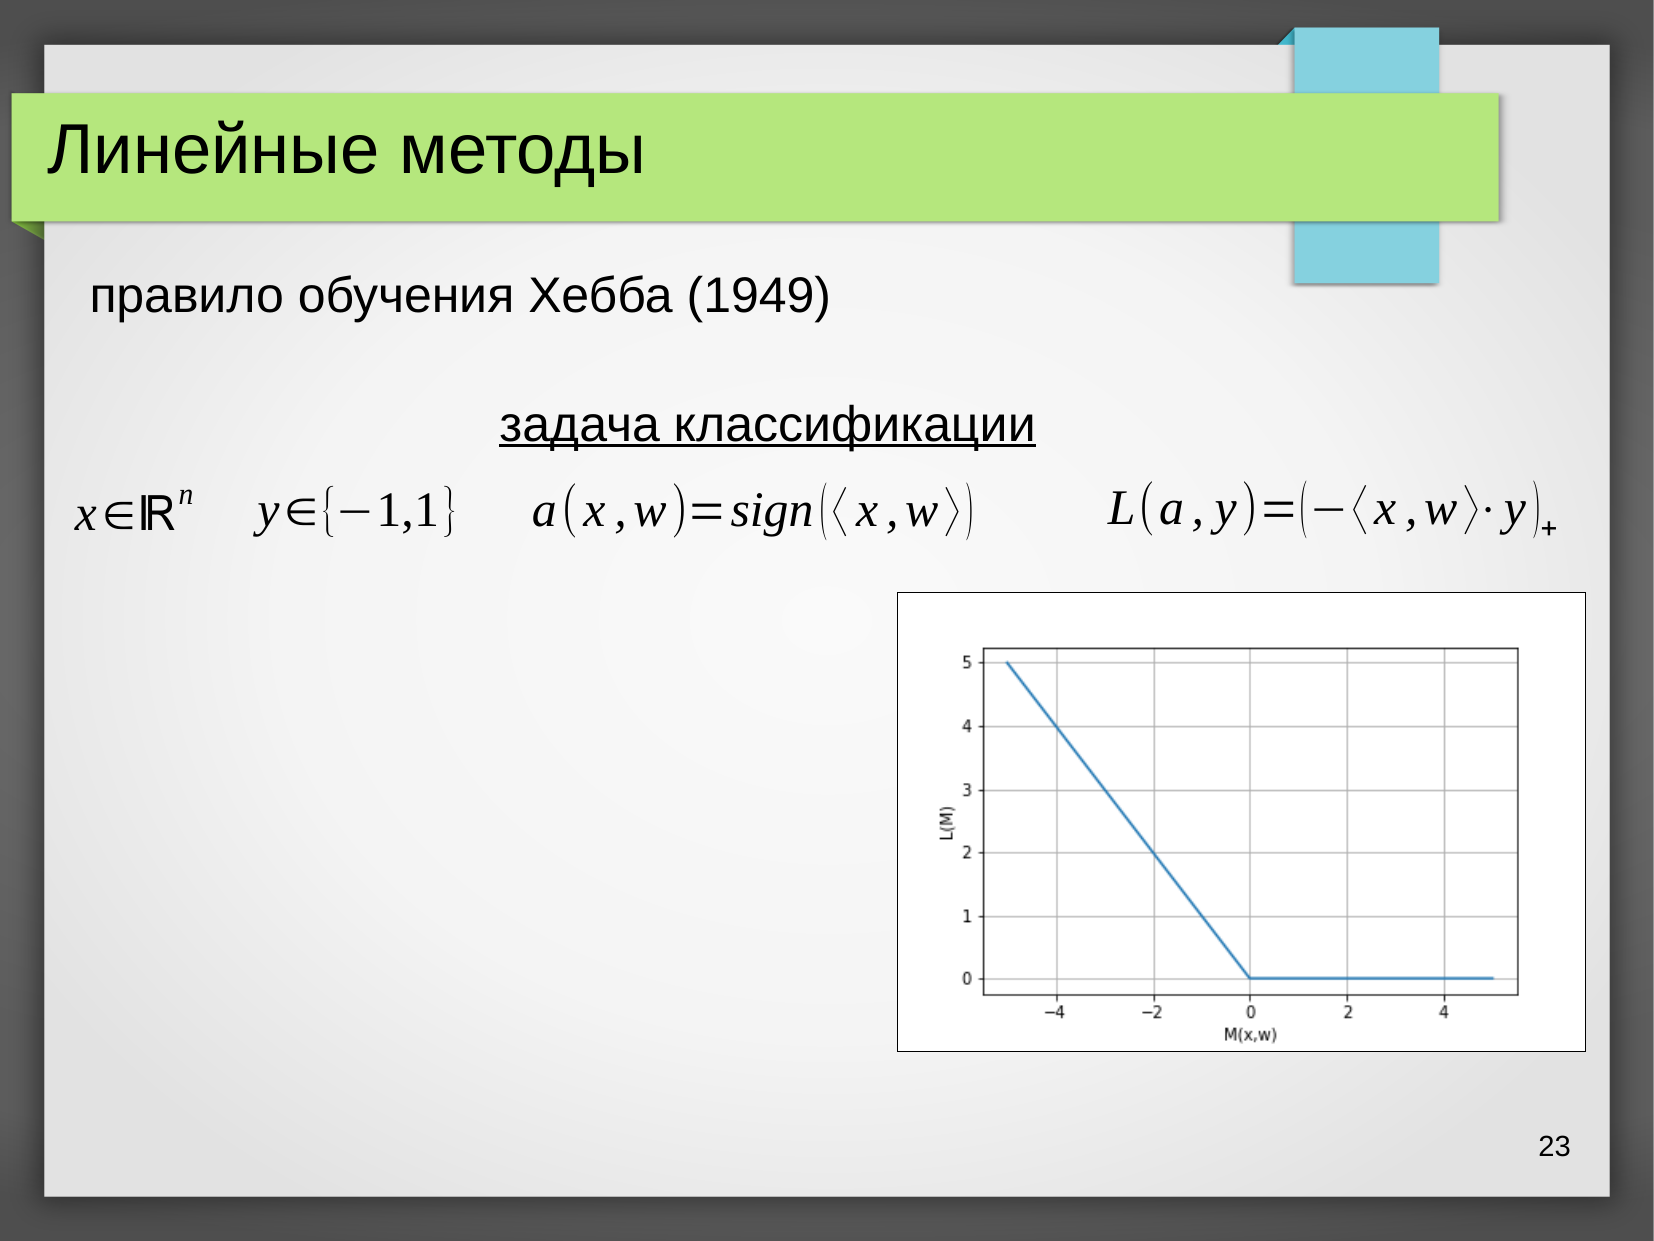

# Линейные методы
правило обучения Хебба (1949)
задача классификации
23